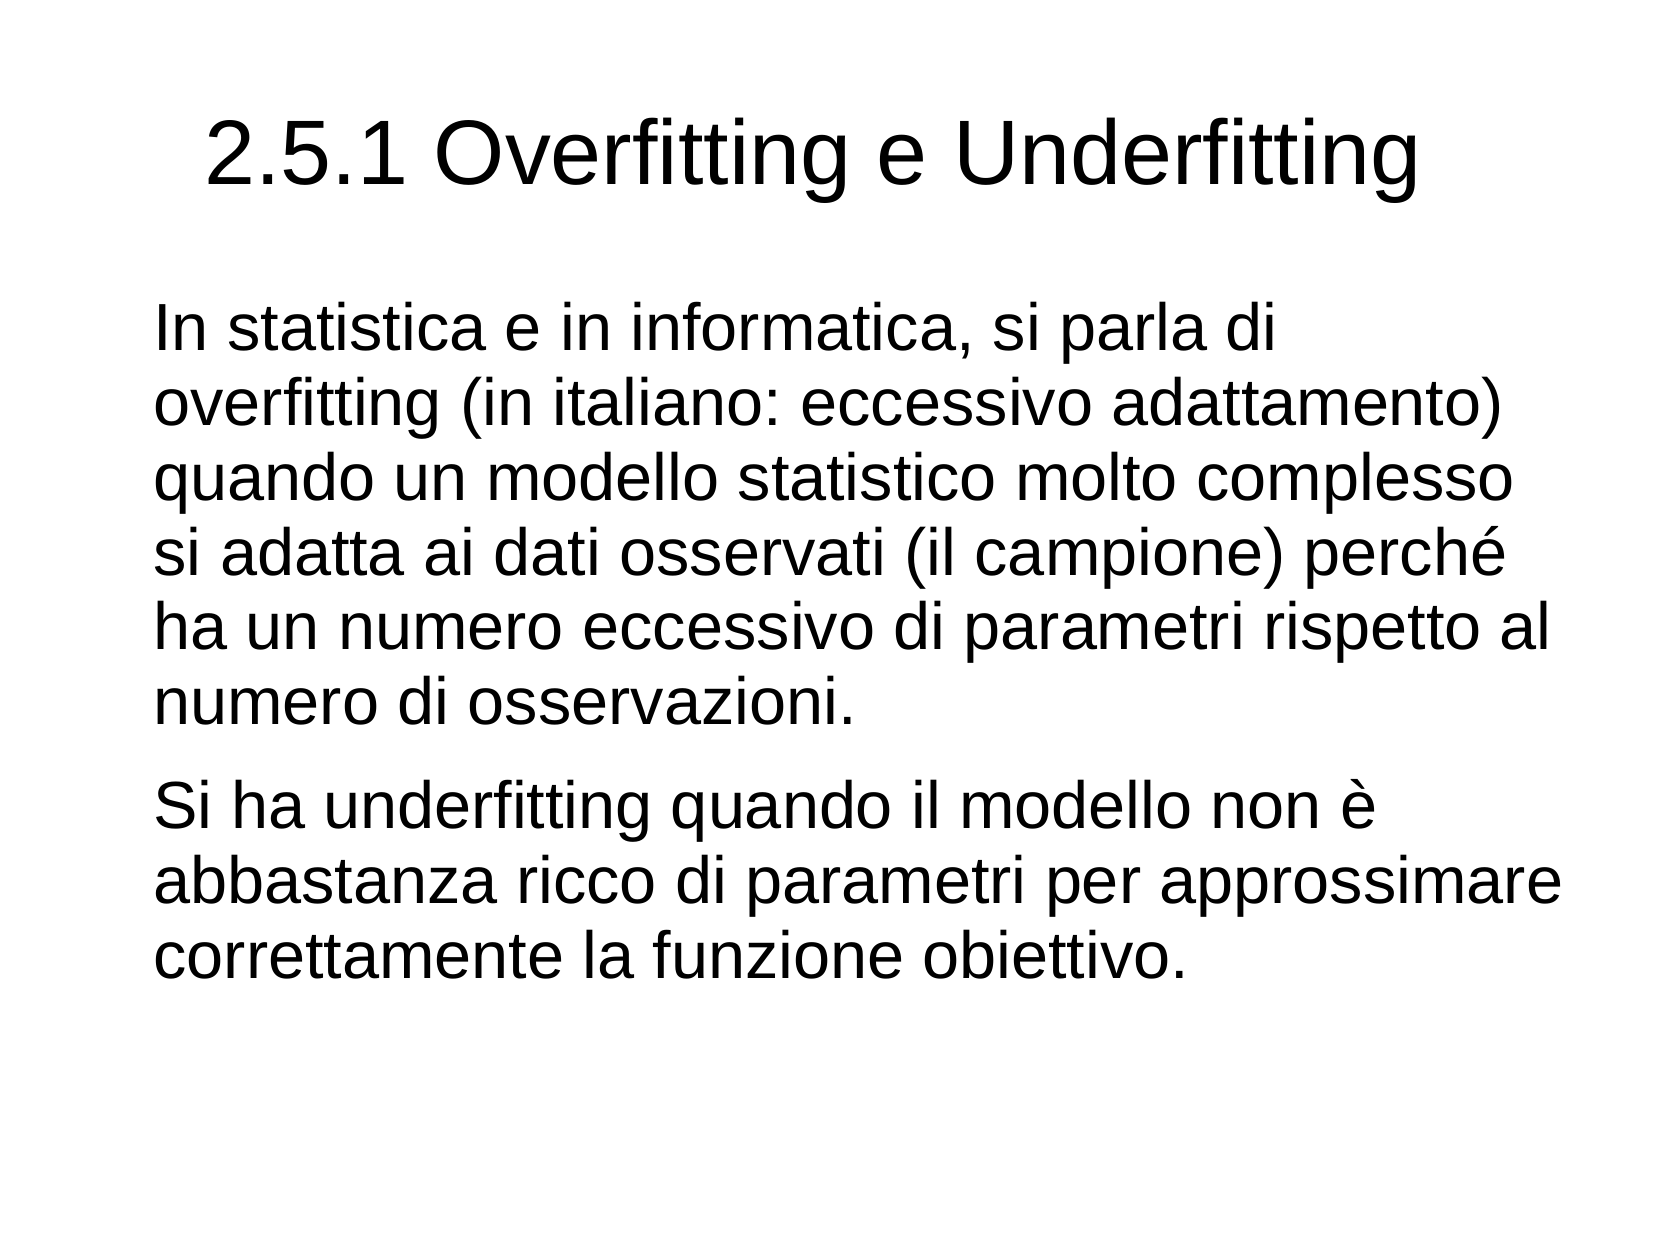

# 2.5.1 Overfitting e Underfitting
In statistica e in informatica, si parla di overfitting (in italiano: eccessivo adattamento) quando un modello statistico molto complesso si adatta ai dati osservati (il campione) perché ha un numero eccessivo di parametri rispetto al numero di osservazioni.
Si ha underfitting quando il modello non è abbastanza ricco di parametri per approssimare correttamente la funzione obiettivo.